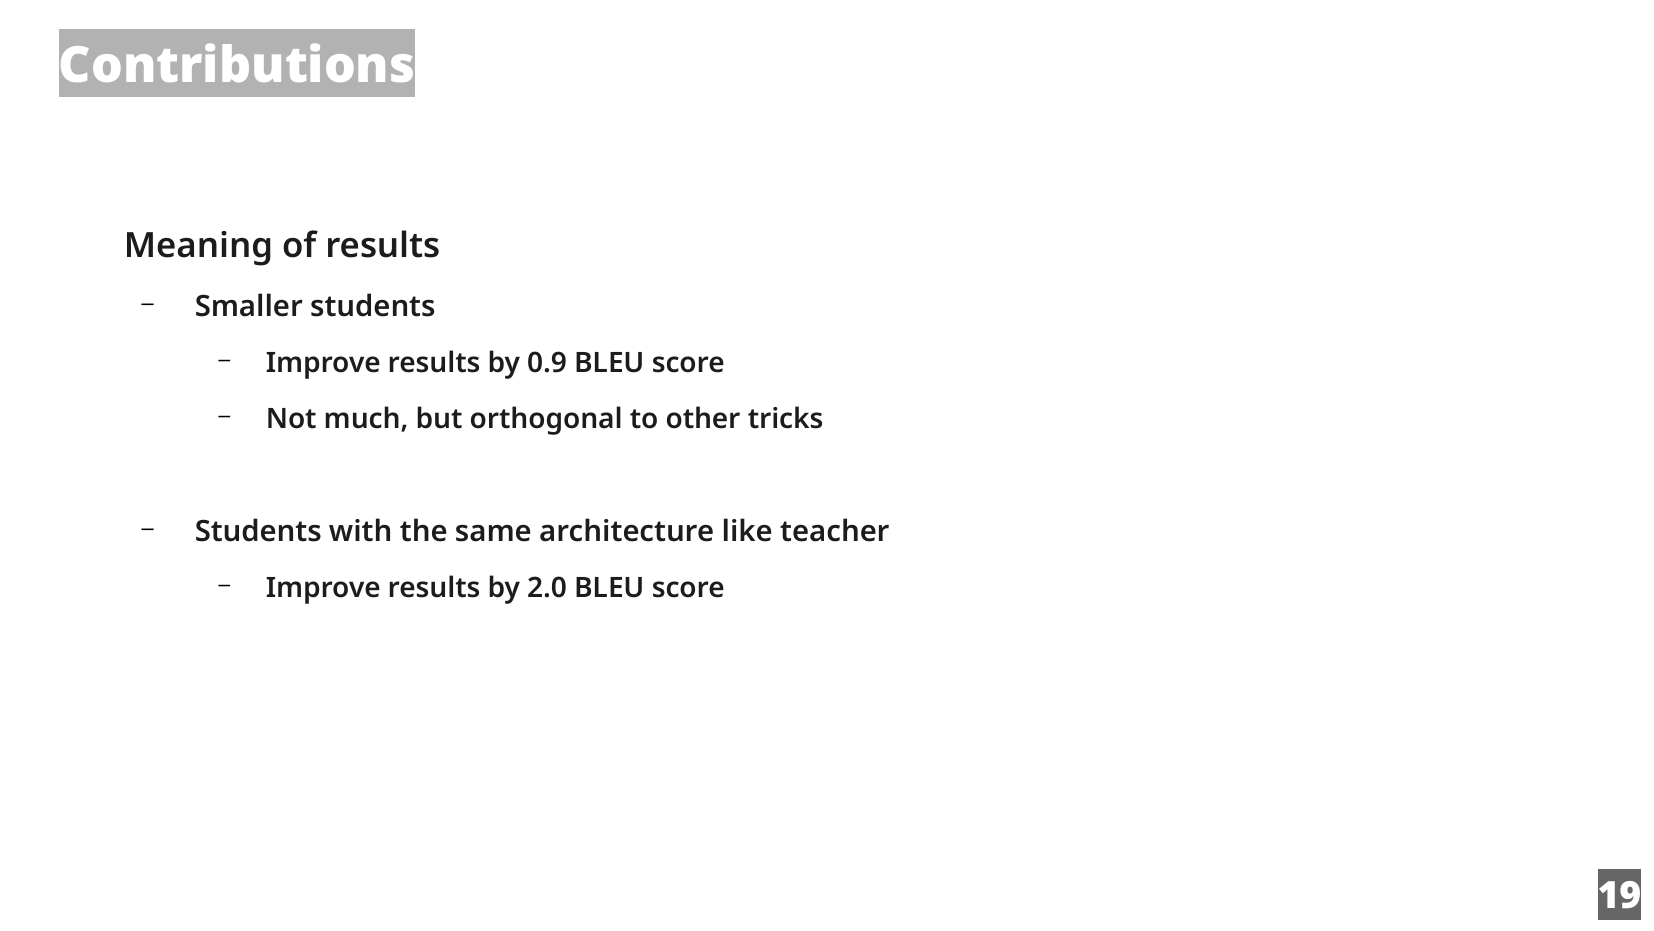

# Contributions
Meaning of results
Smaller students
Improve results by 0.9 BLEU score
Not much, but orthogonal to other tricks
Students with the same architecture like teacher
Improve results by 2.0 BLEU score